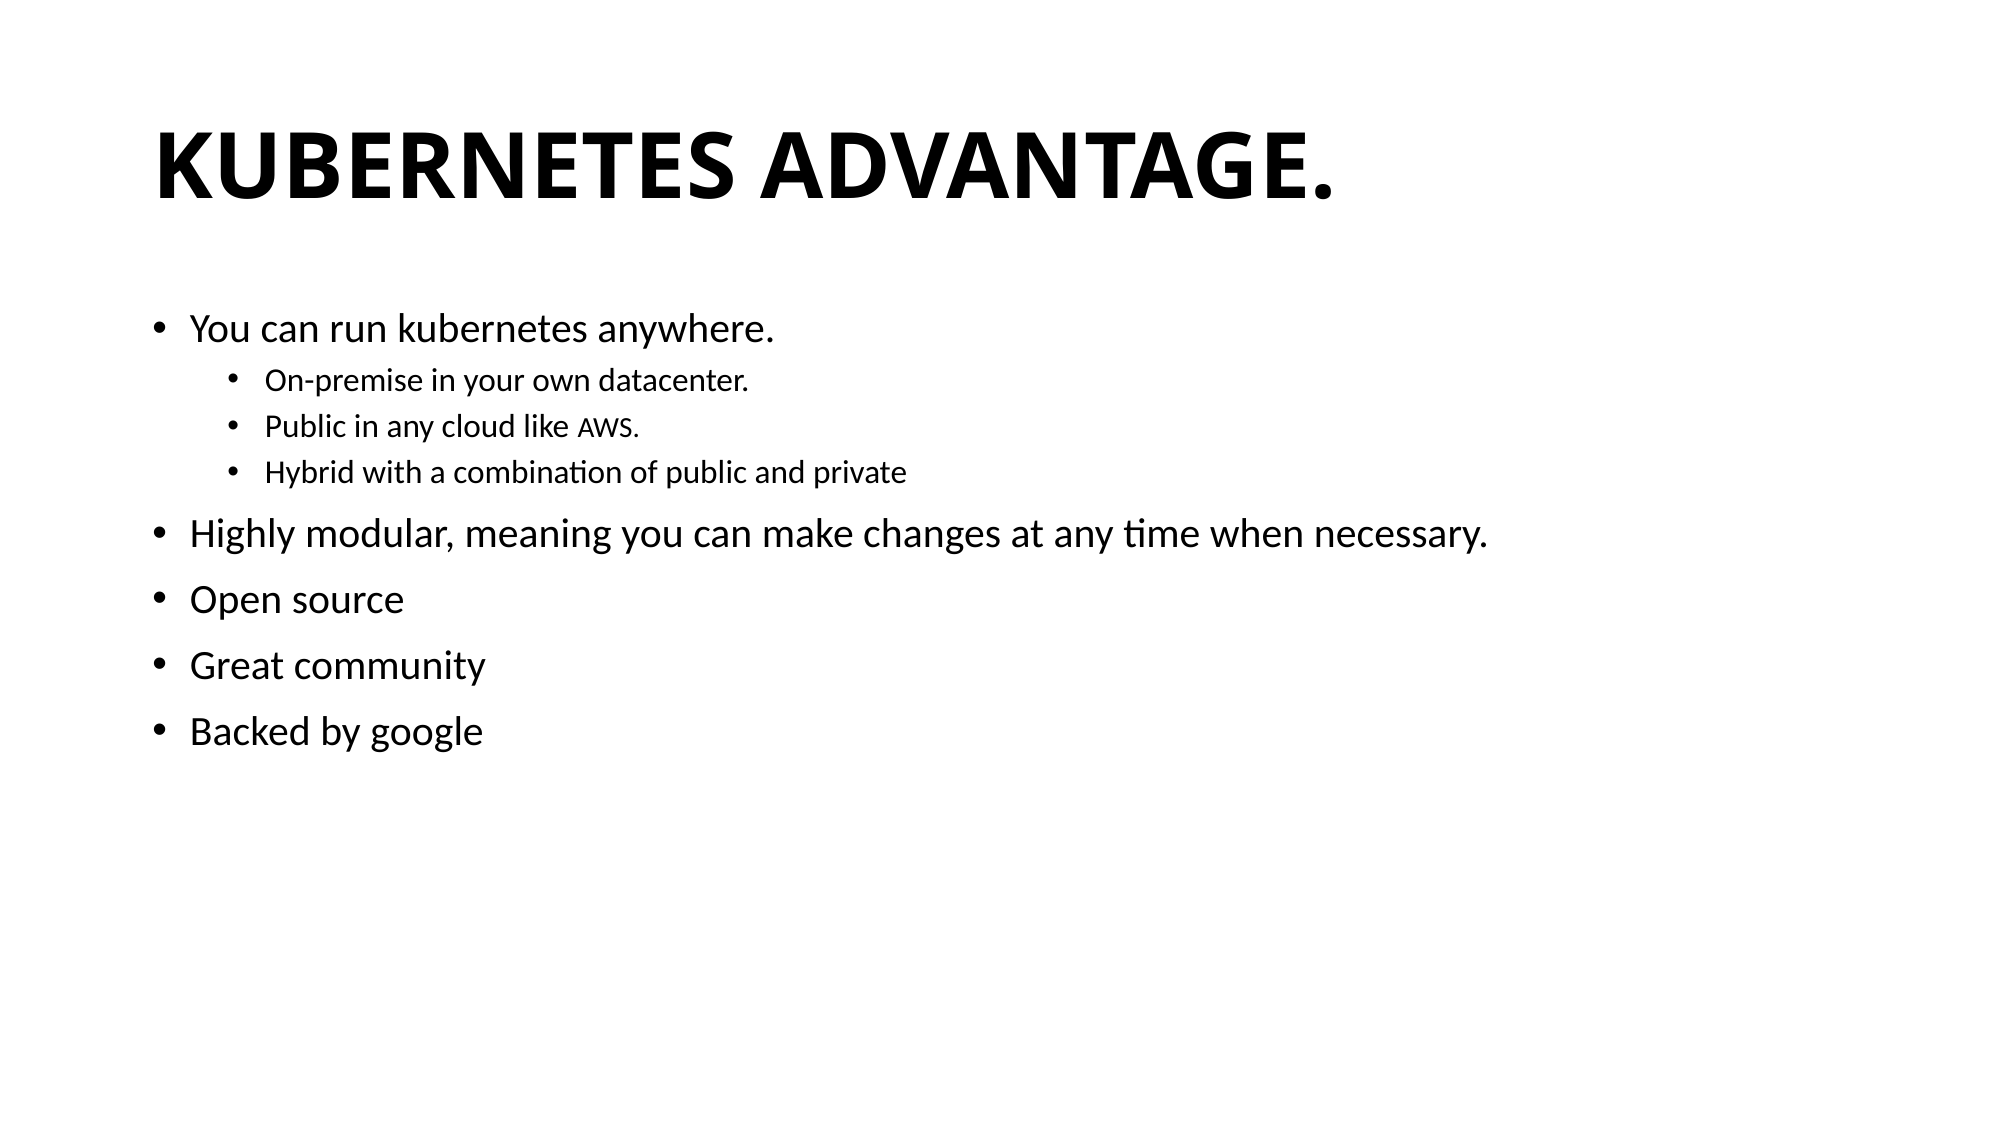

# KUBERNETES ADVANTAGE.
You can run kubernetes anywhere.
On-premise in your own datacenter.
Public in any cloud like AWS.
Hybrid with a combination of public and private
Highly modular, meaning you can make changes at any time when necessary.
Open source
Great community
Backed by google